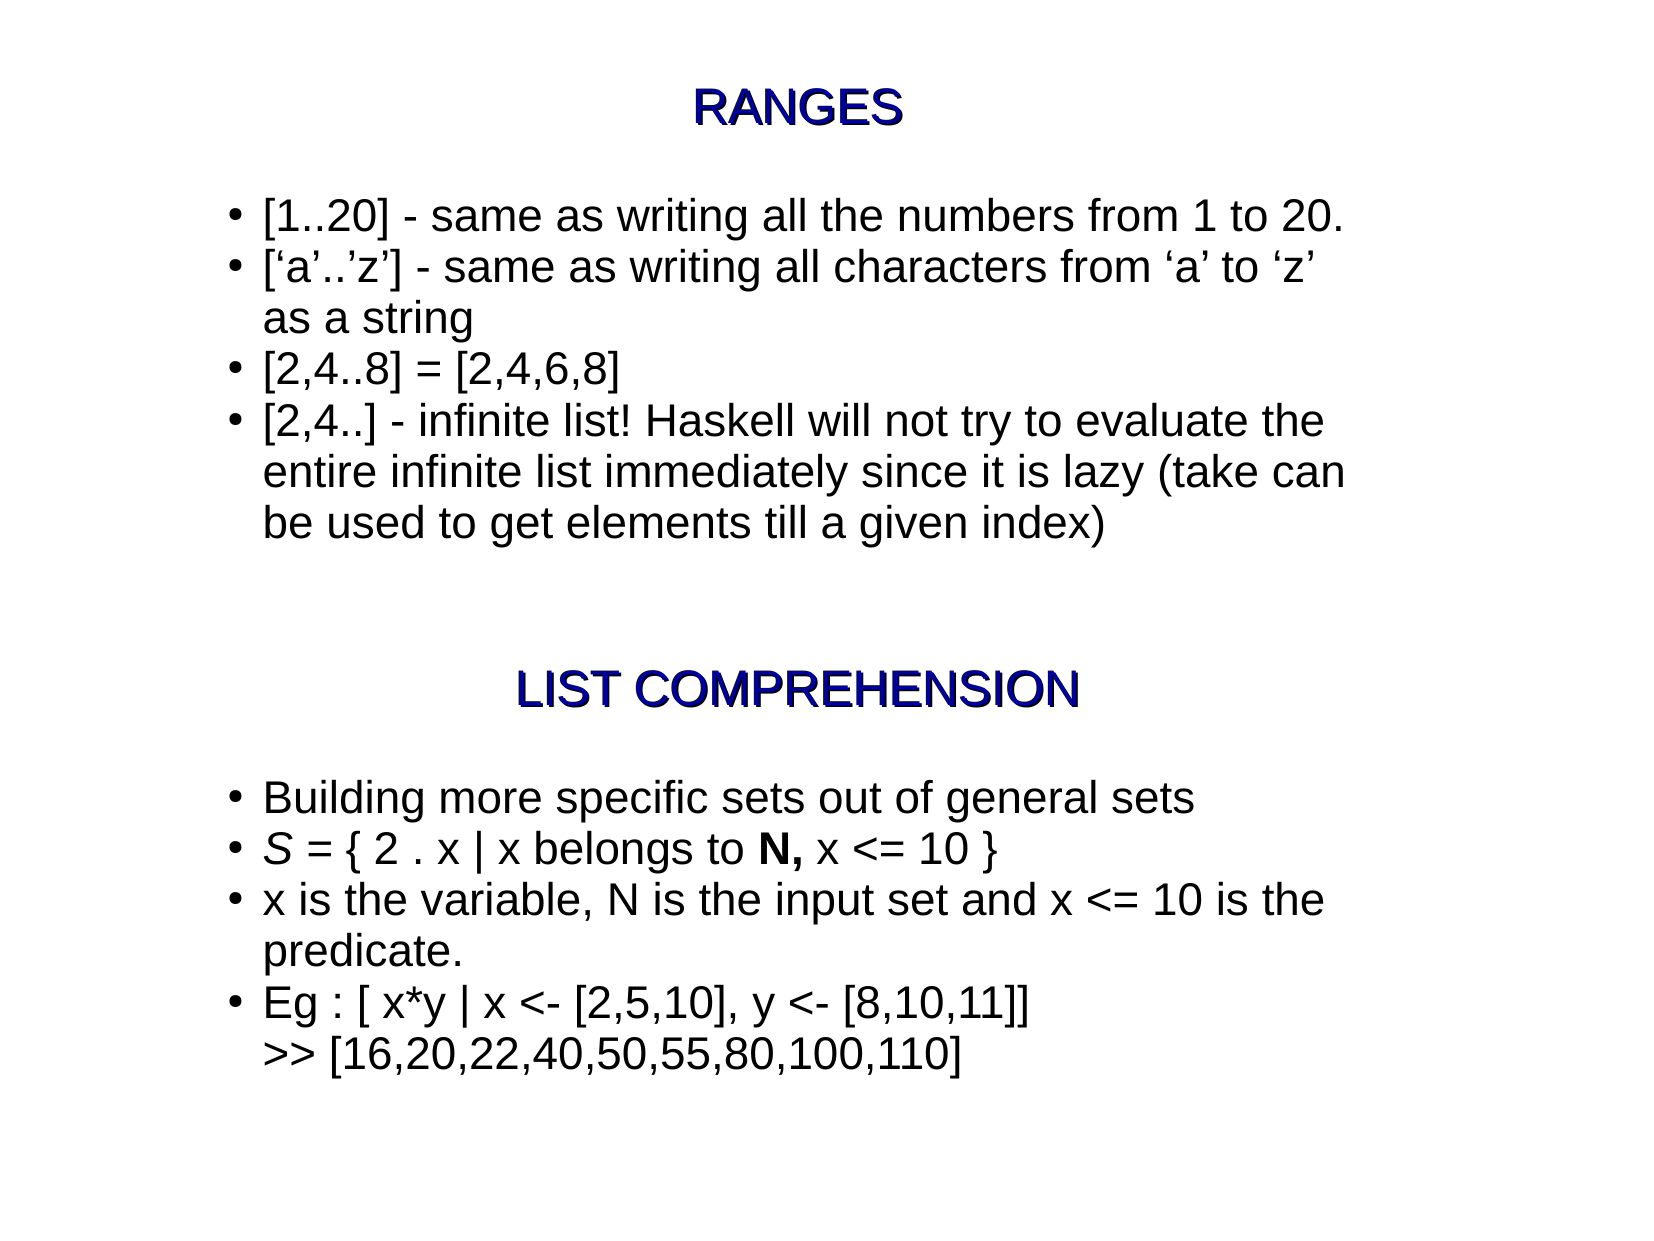

RANGES
[1..20] - same as writing all the numbers from 1 to 20.
[‘a’..’z’] - same as writing all characters from ‘a’ to ‘z’ as a string
[2,4..8] = [2,4,6,8]
[2,4..] - infinite list! Haskell will not try to evaluate the entire infinite list immediately since it is lazy (take can be used to get elements till a given index)
LIST COMPREHENSION
Building more specific sets out of general sets
S = { 2 . x | x belongs to N, x <= 10 }
x is the variable, N is the input set and x <= 10 is the predicate.
Eg : [ x*y | x <- [2,5,10], y <- [8,10,11]]
>> [16,20,22,40,50,55,80,100,110]